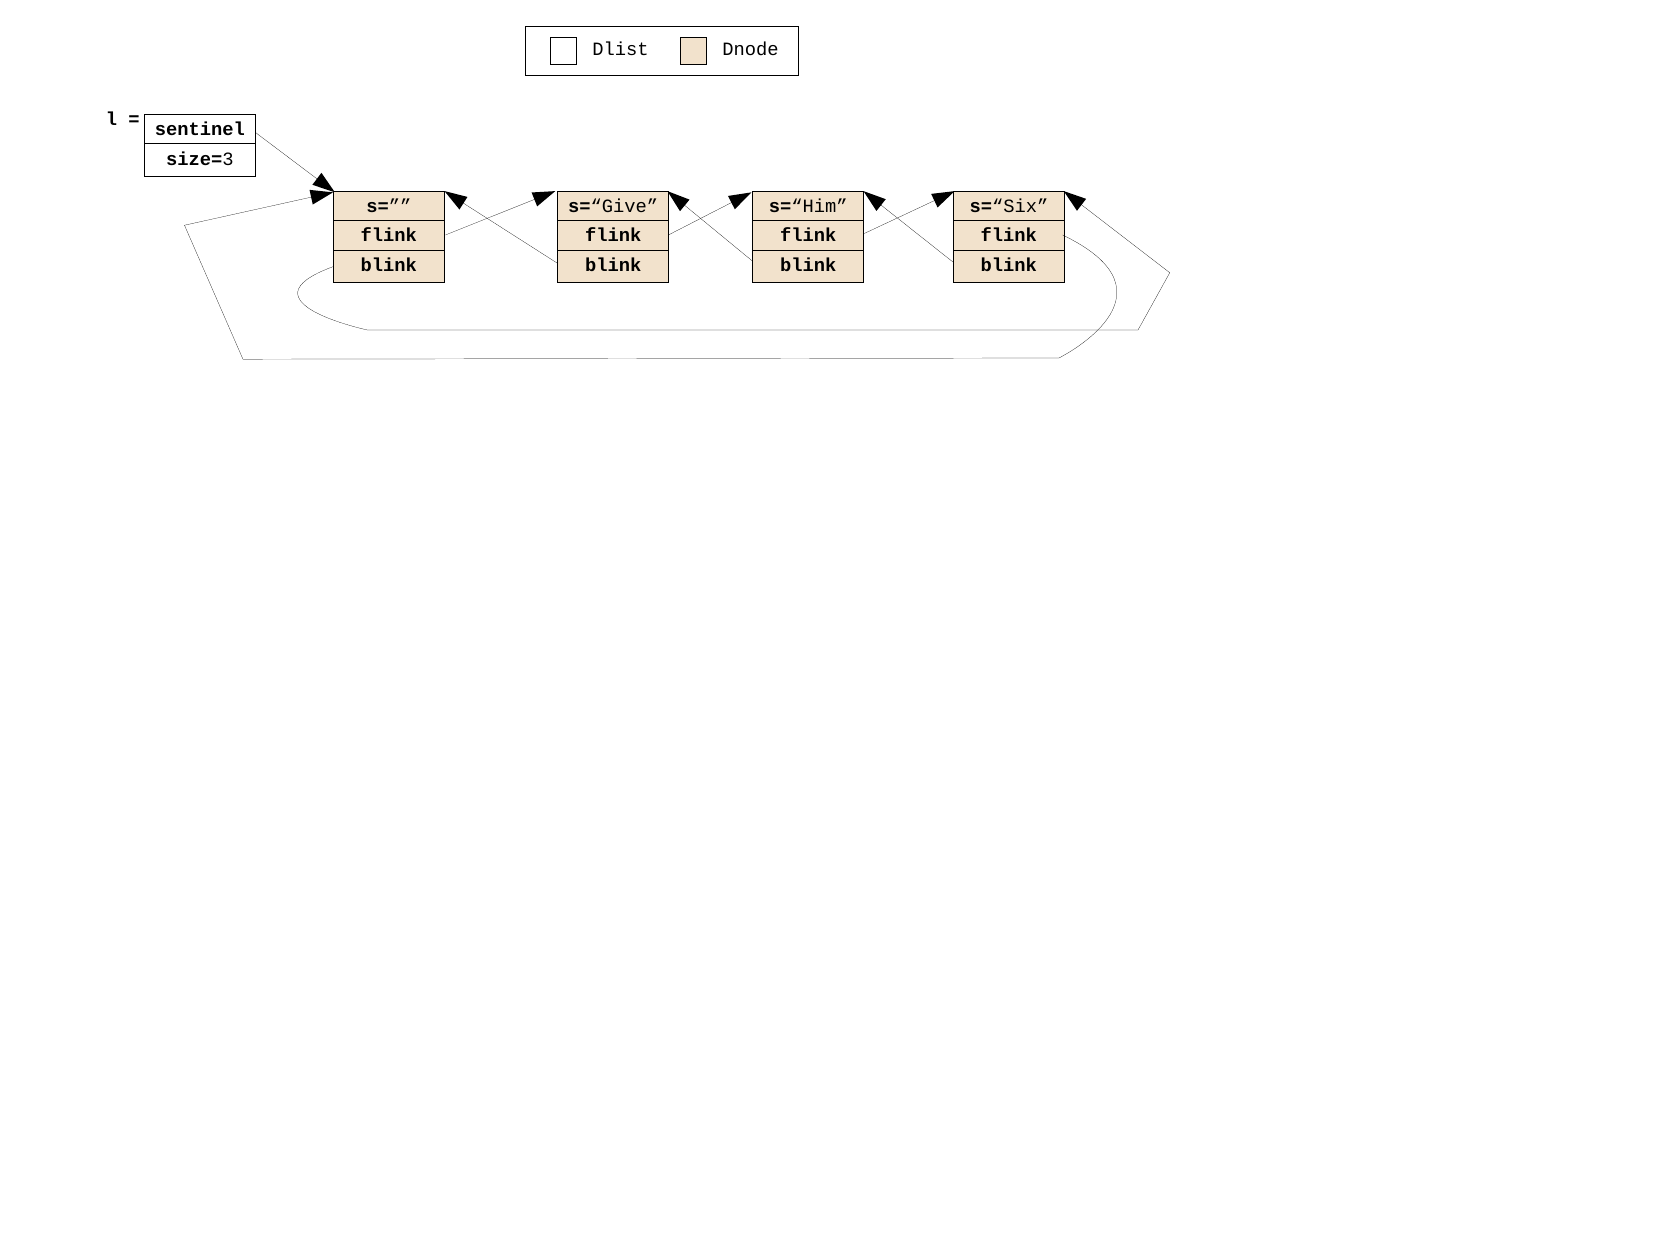

Dlist
Dnode
l =
sentinel
size=3
s=””
s=“Give”
s=“Him”
s=“Six”
flink
flink
flink
flink
blink
blink
blink
blink